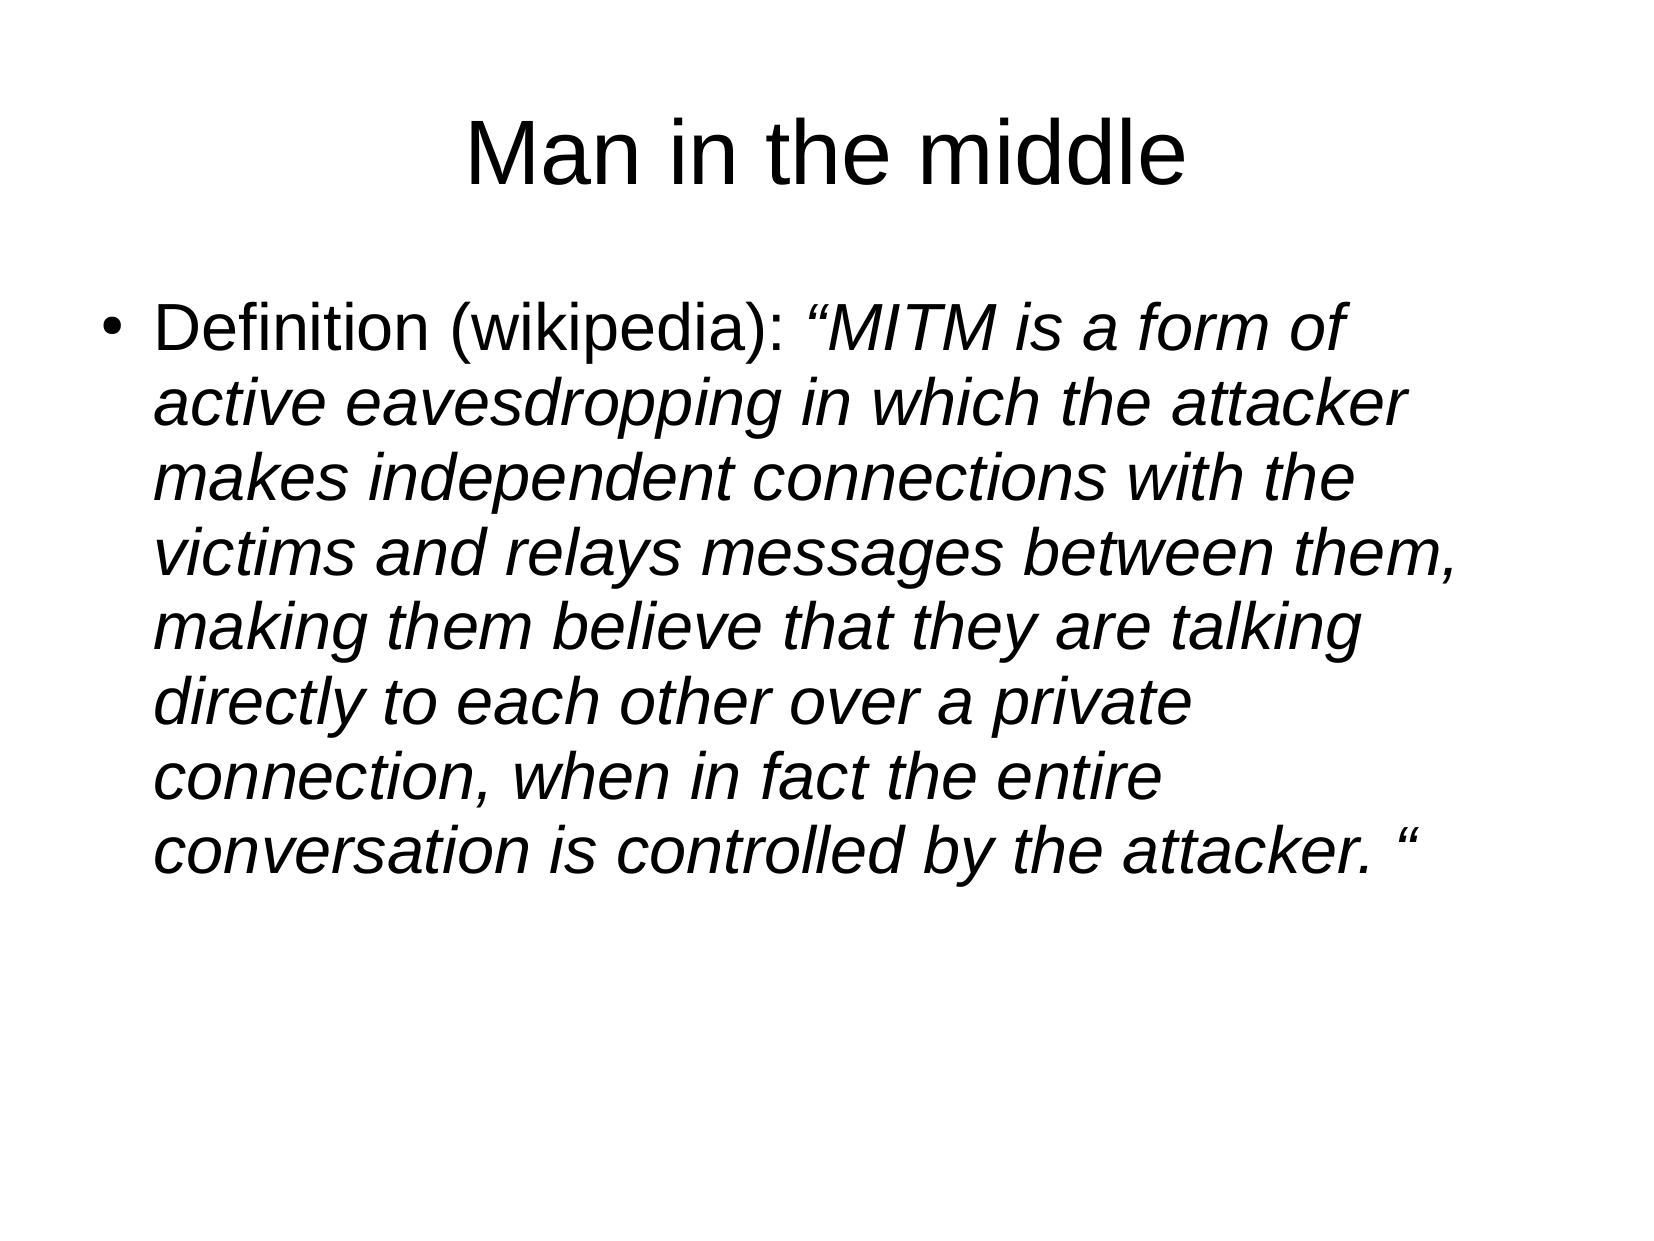

# Man in the middle
Definition (wikipedia): “MITM is a form of active eavesdropping in which the attacker makes independent connections with the victims and relays messages between them, making them believe that they are talking directly to each other over a private connection, when in fact the entire conversation is controlled by the attacker. “